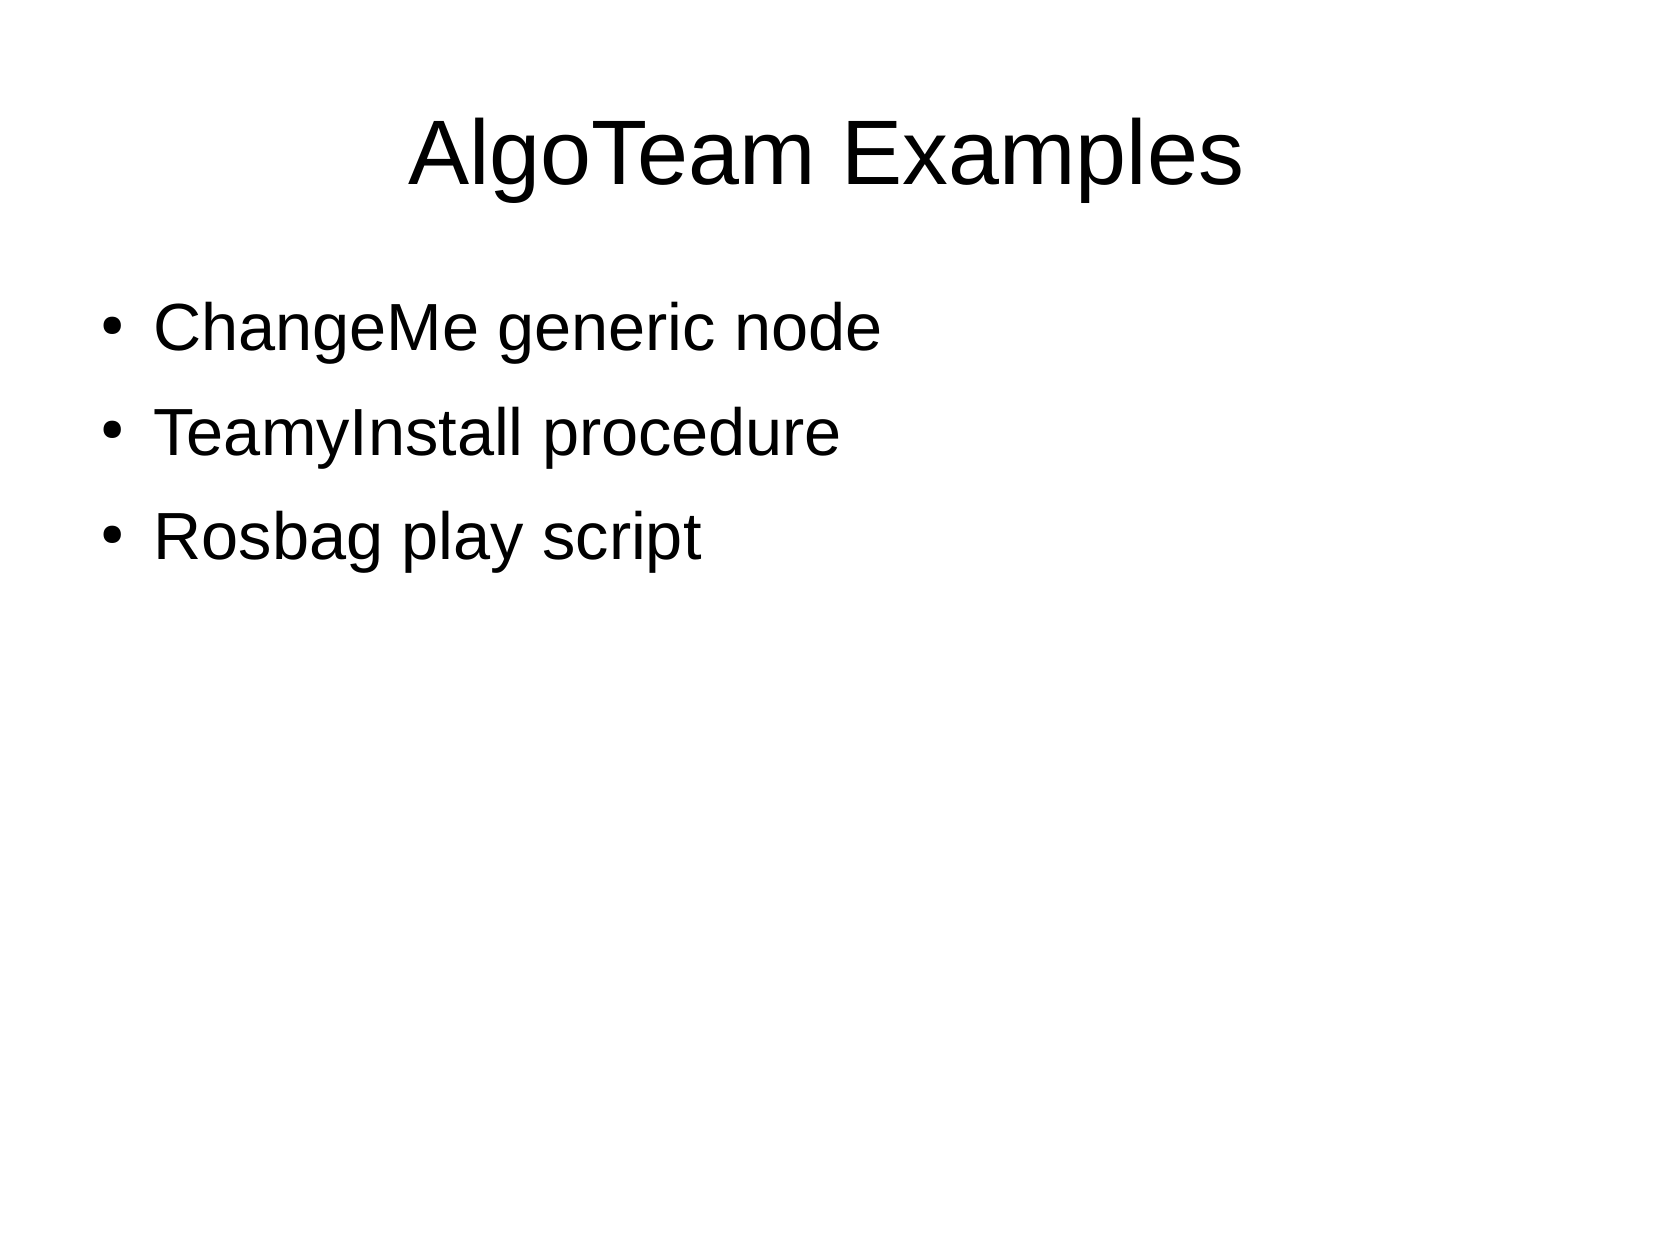

# AlgoTeam Examples
ChangeMe generic node
TeamyInstall procedure
Rosbag play script